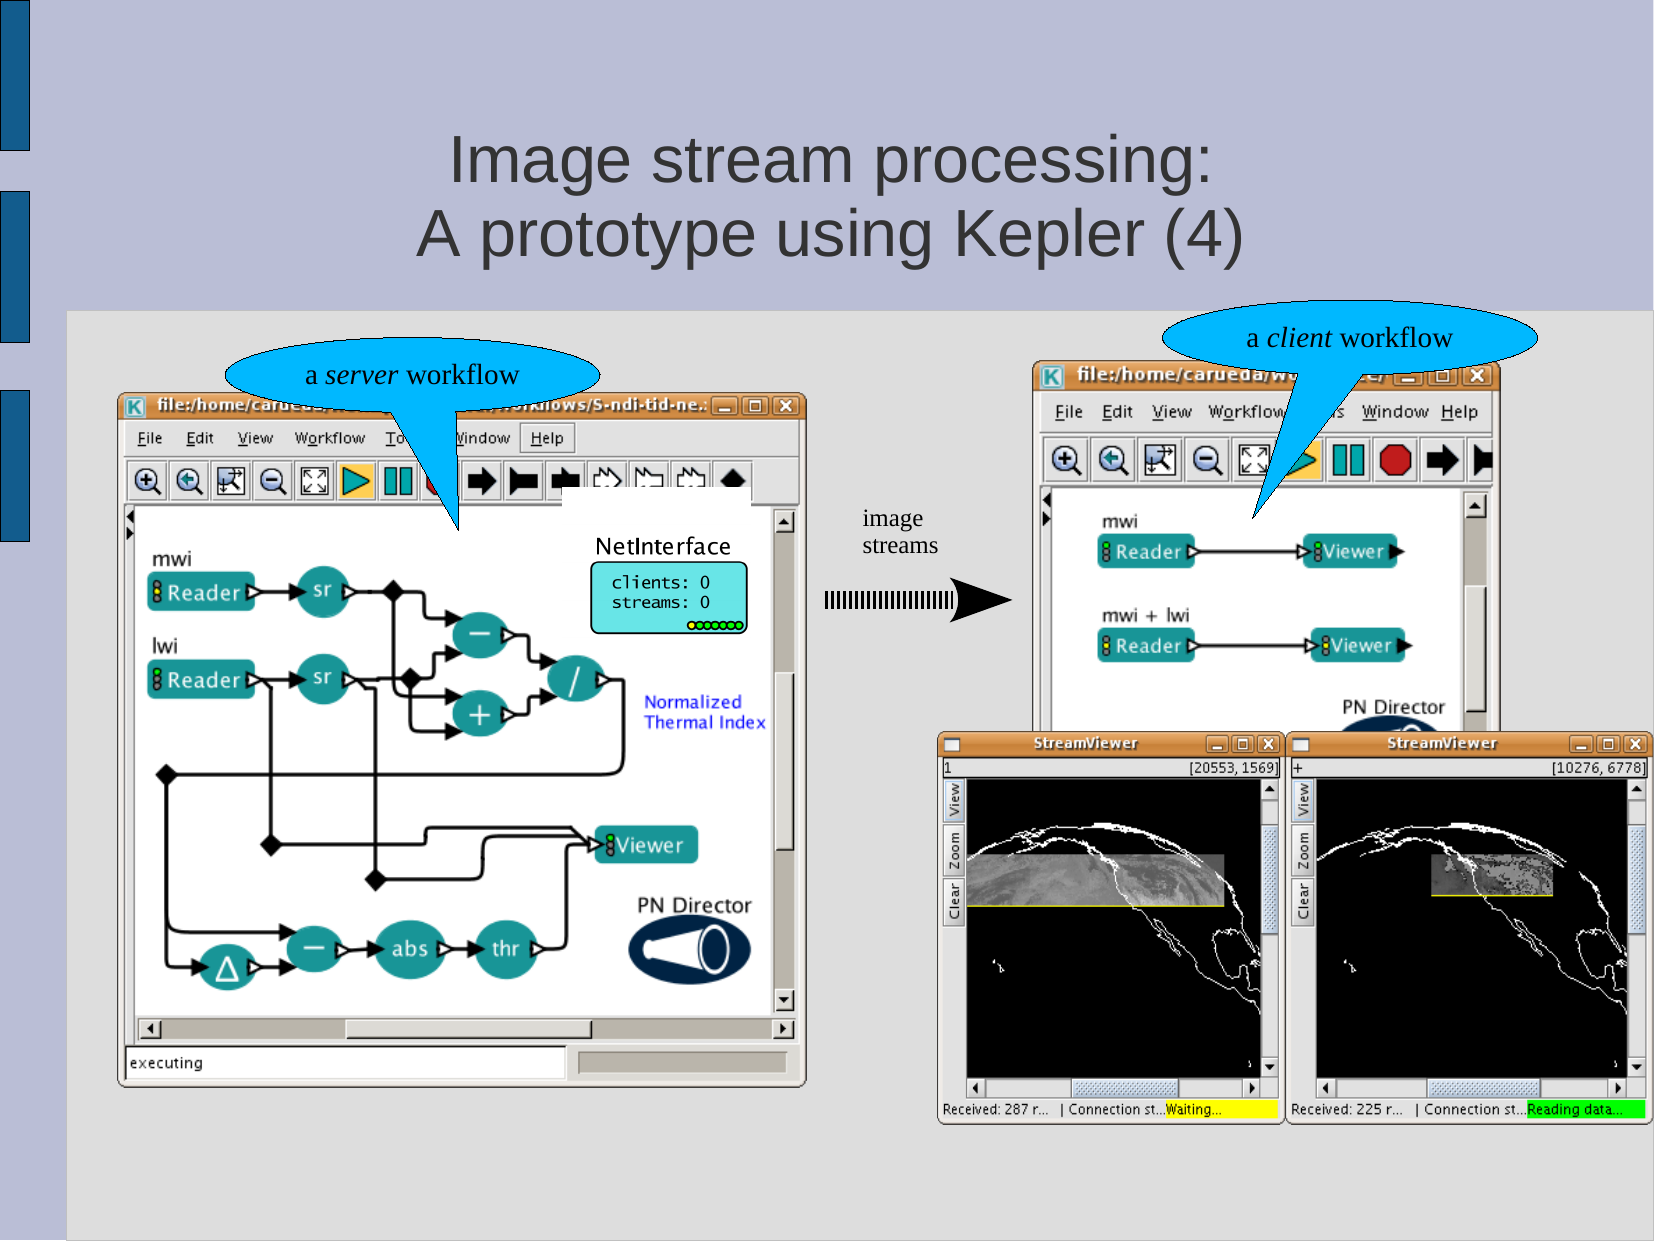

# Image stream processing: A prototype using Kepler (4)
a client workflow
a server workflow
image streams